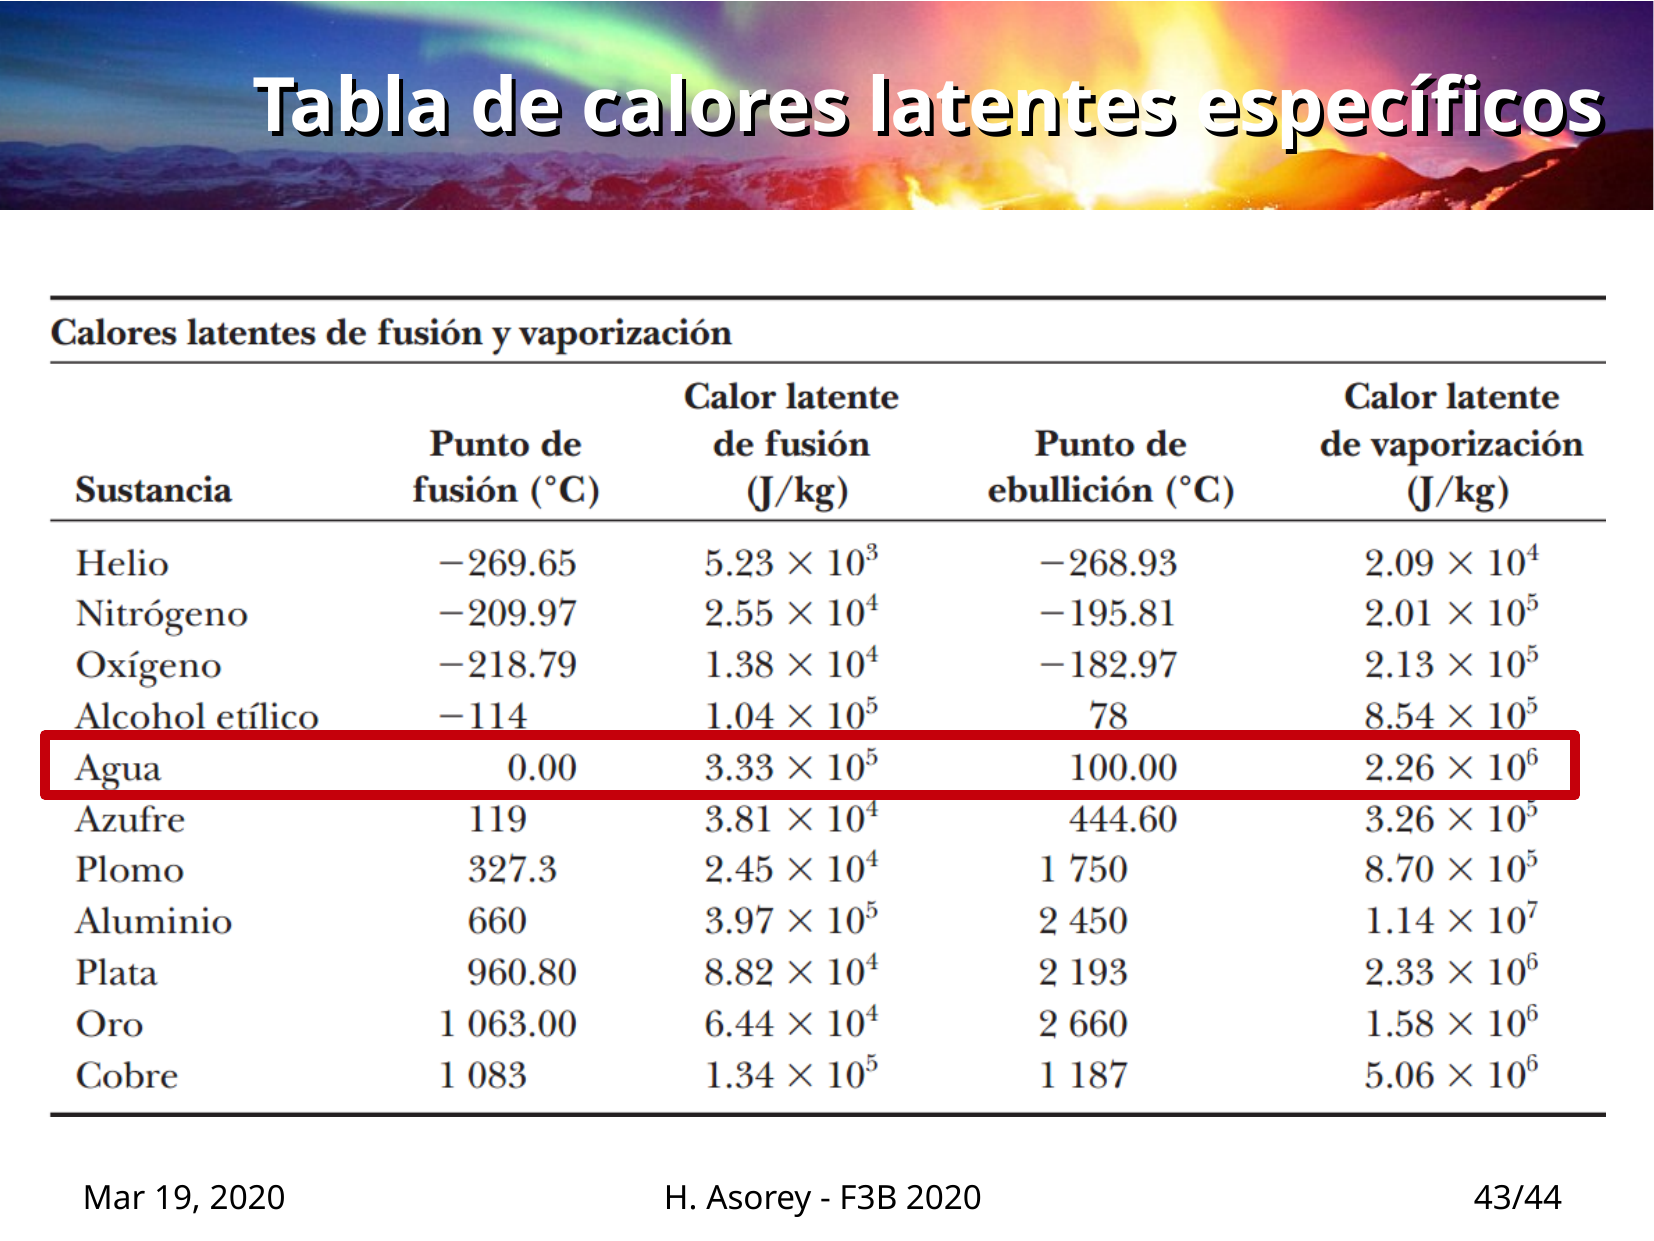

# Tabla de calores latentes específicos
Mar 19, 2020
H. Asorey - F3B 2020
43